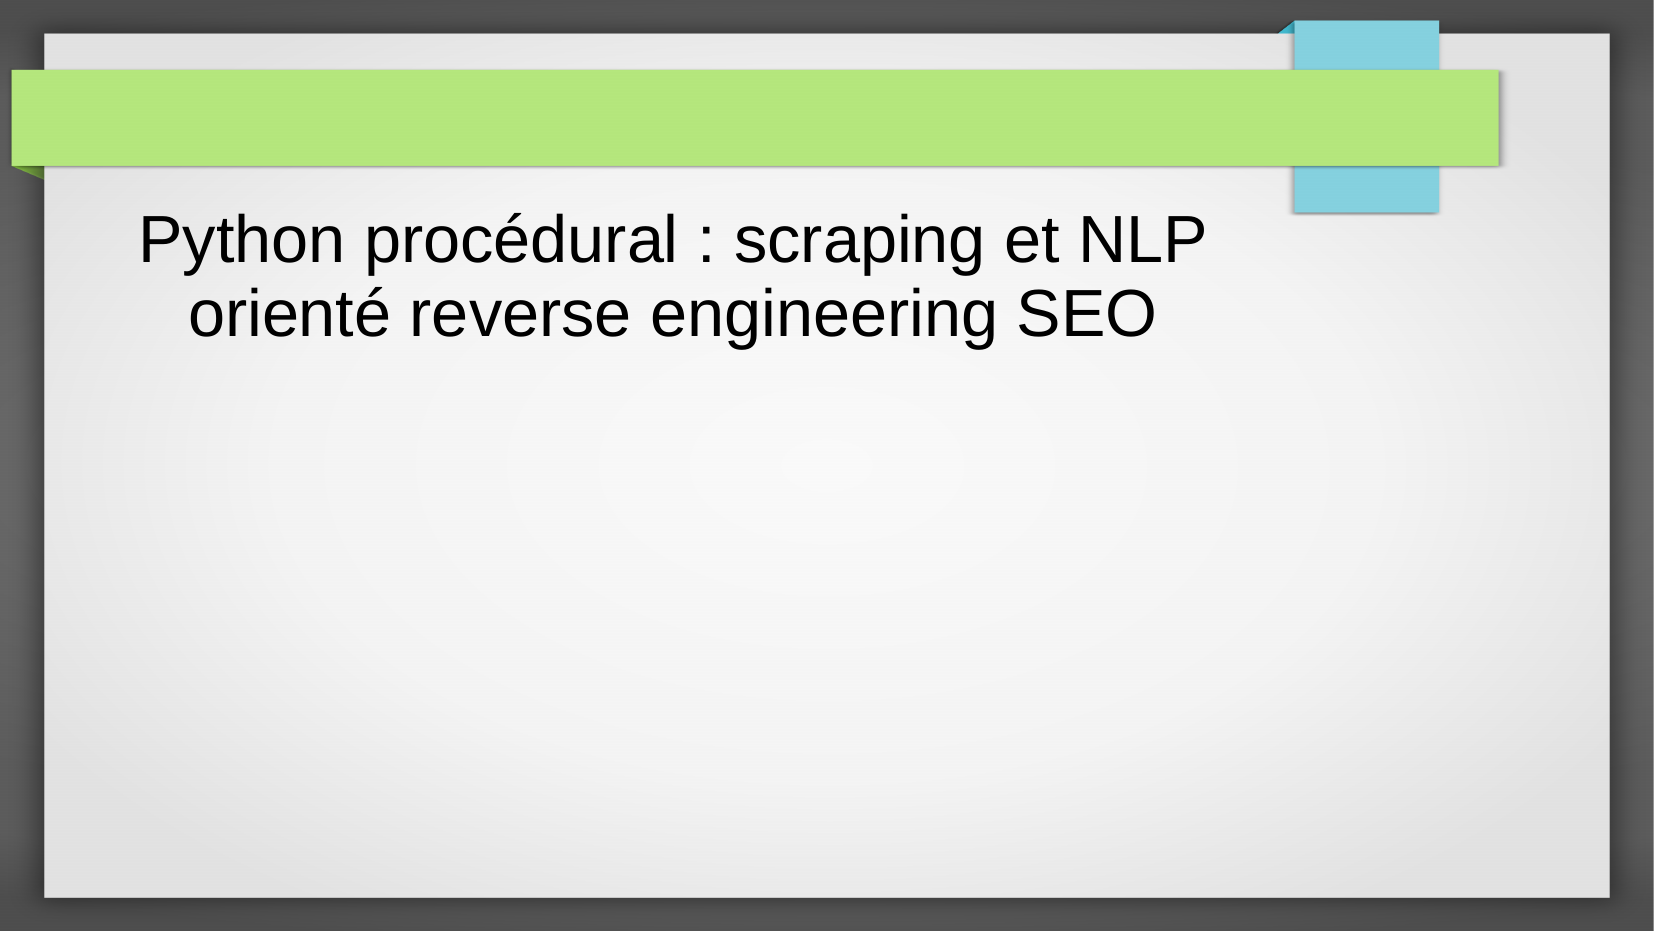

# Python procédural : scraping et NLP orienté reverse engineering SEO